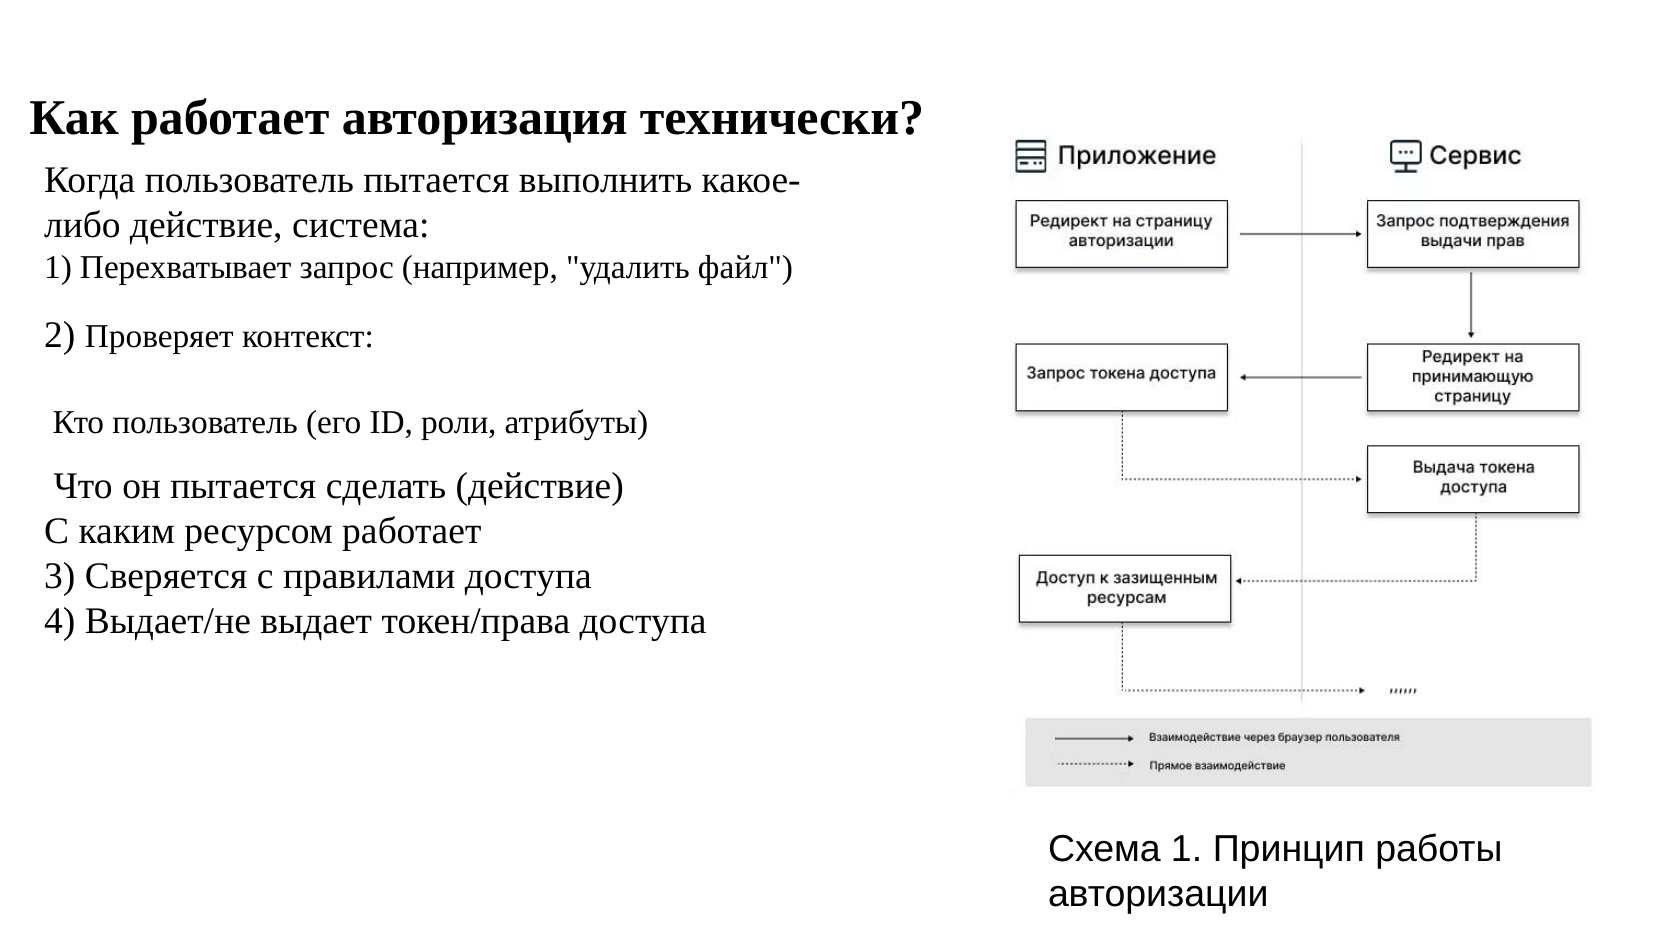

Как работает авторизация технически?
Когда пользователь пытается выполнить какое-либо действие, система:
1) Перехватывает запрос (например, "удалить файл")
2) Проверяет контекст:
 Кто пользователь (его ID, роли, атрибуты)
 Что он пытается сделать (действие)
С каким ресурсом работает
3) Сверяется с правилами доступа
4) Выдает/не выдает токен/права доступа
Схема 1. Принцип работы авторизации